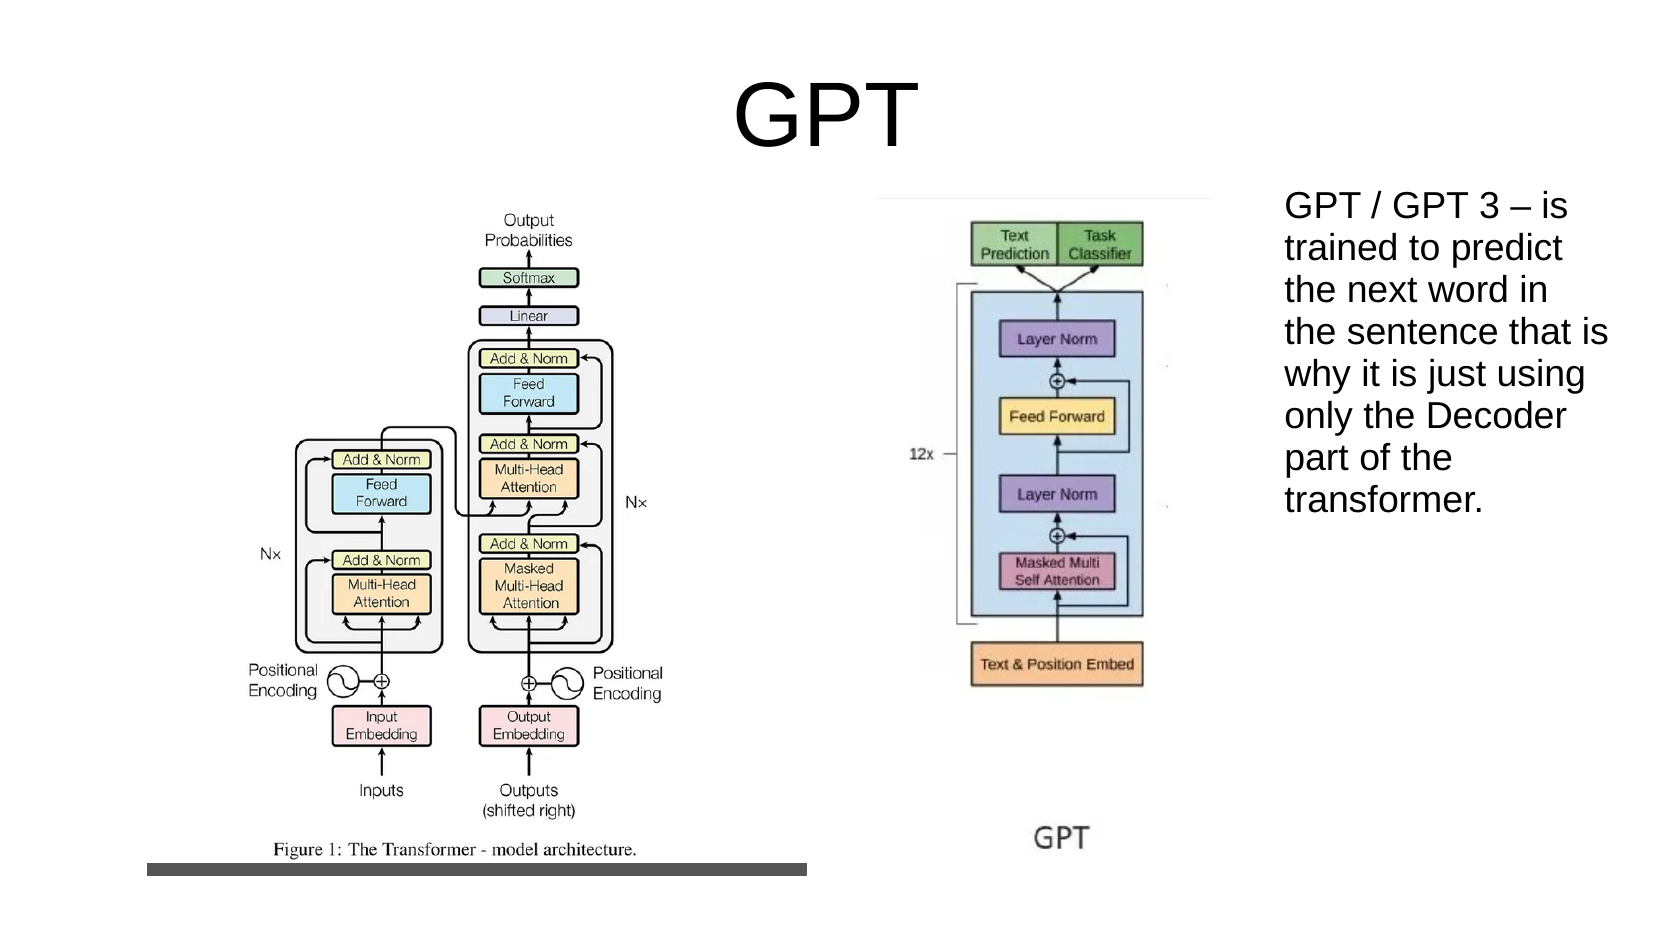

# GPT
GPT / GPT 3 – is trained to predict the next word in the sentence that is why it is just using only the Decoder part of the transformer.